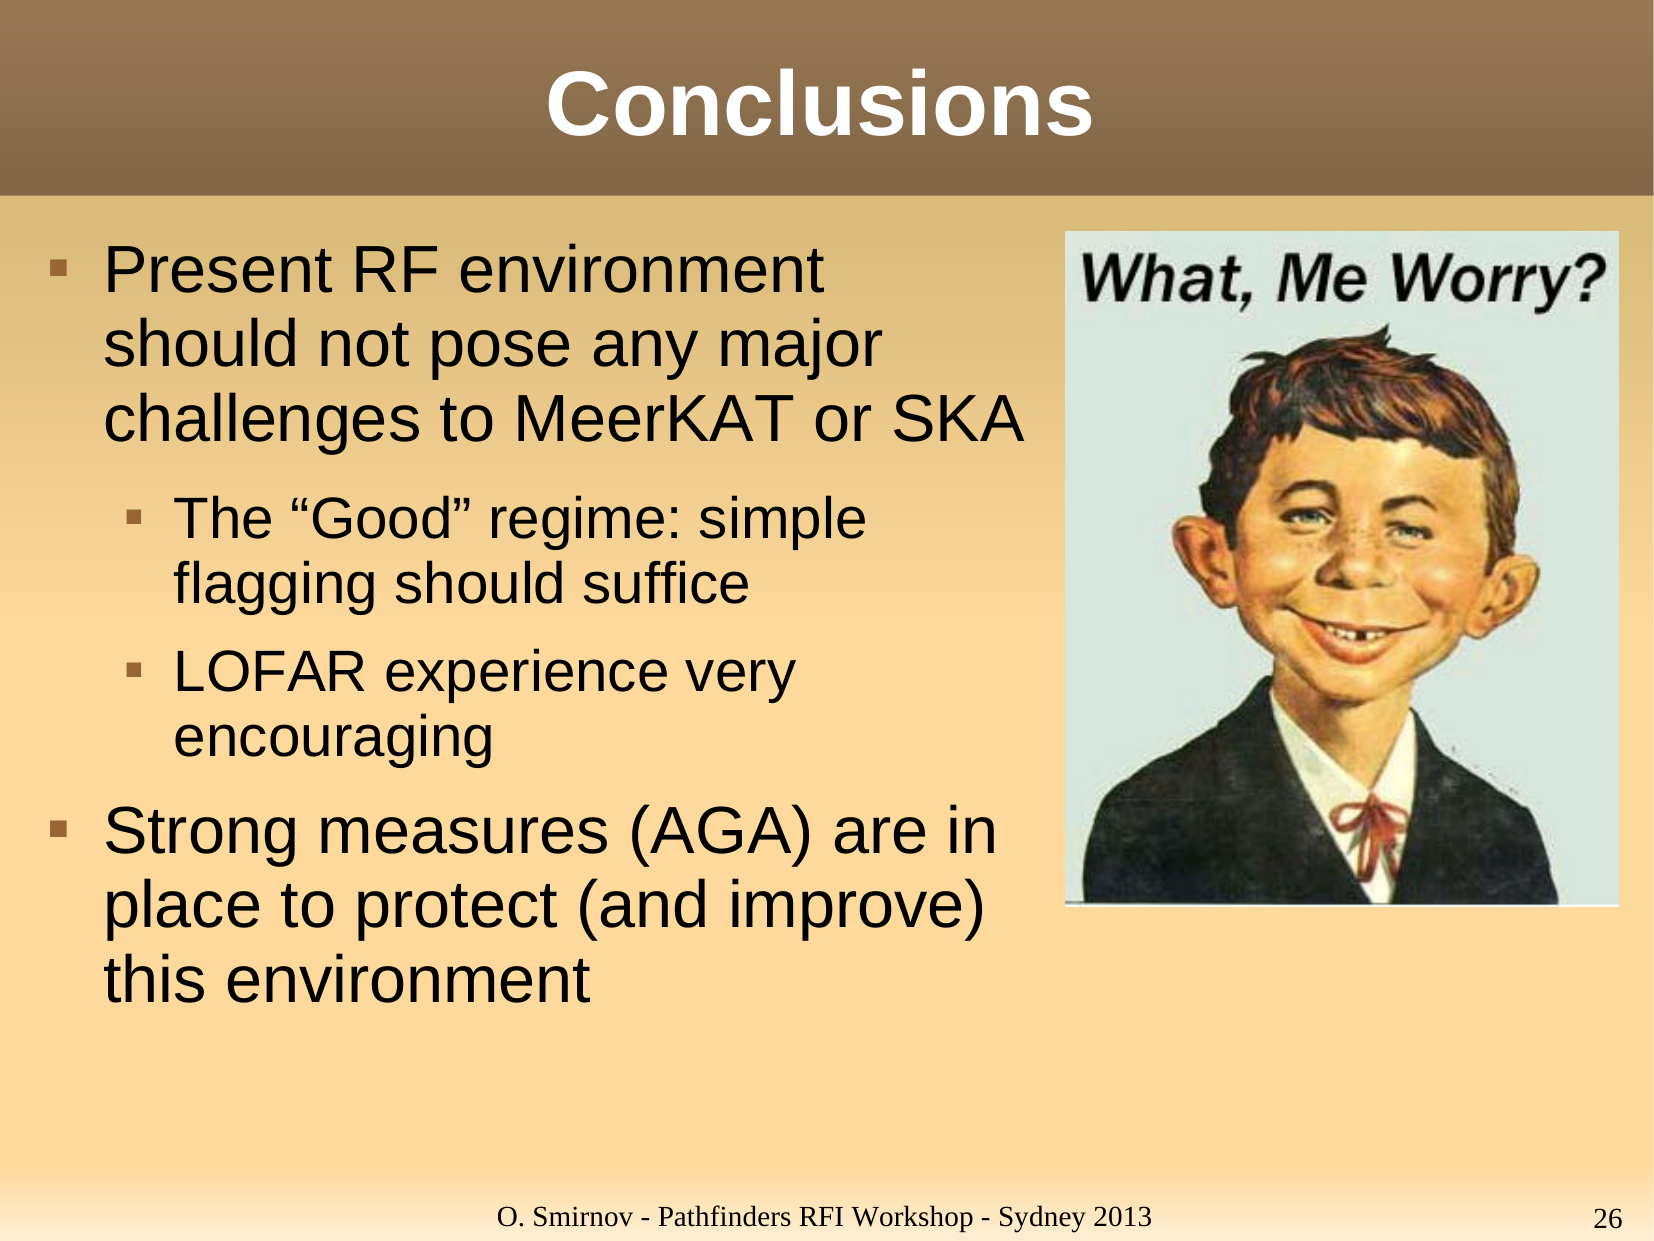

# Conclusions
Present RF environment
should not pose any major challenges to MeerKAT or SKA
The “Good” regime: simple
flagging should suffice
LOFAR experience very
encouraging
Strong measures (AGA) are in
place to protect (and improve)
this environment
O. Smirnov - Pathfinders RFI Workshop - Sydney 2013
26